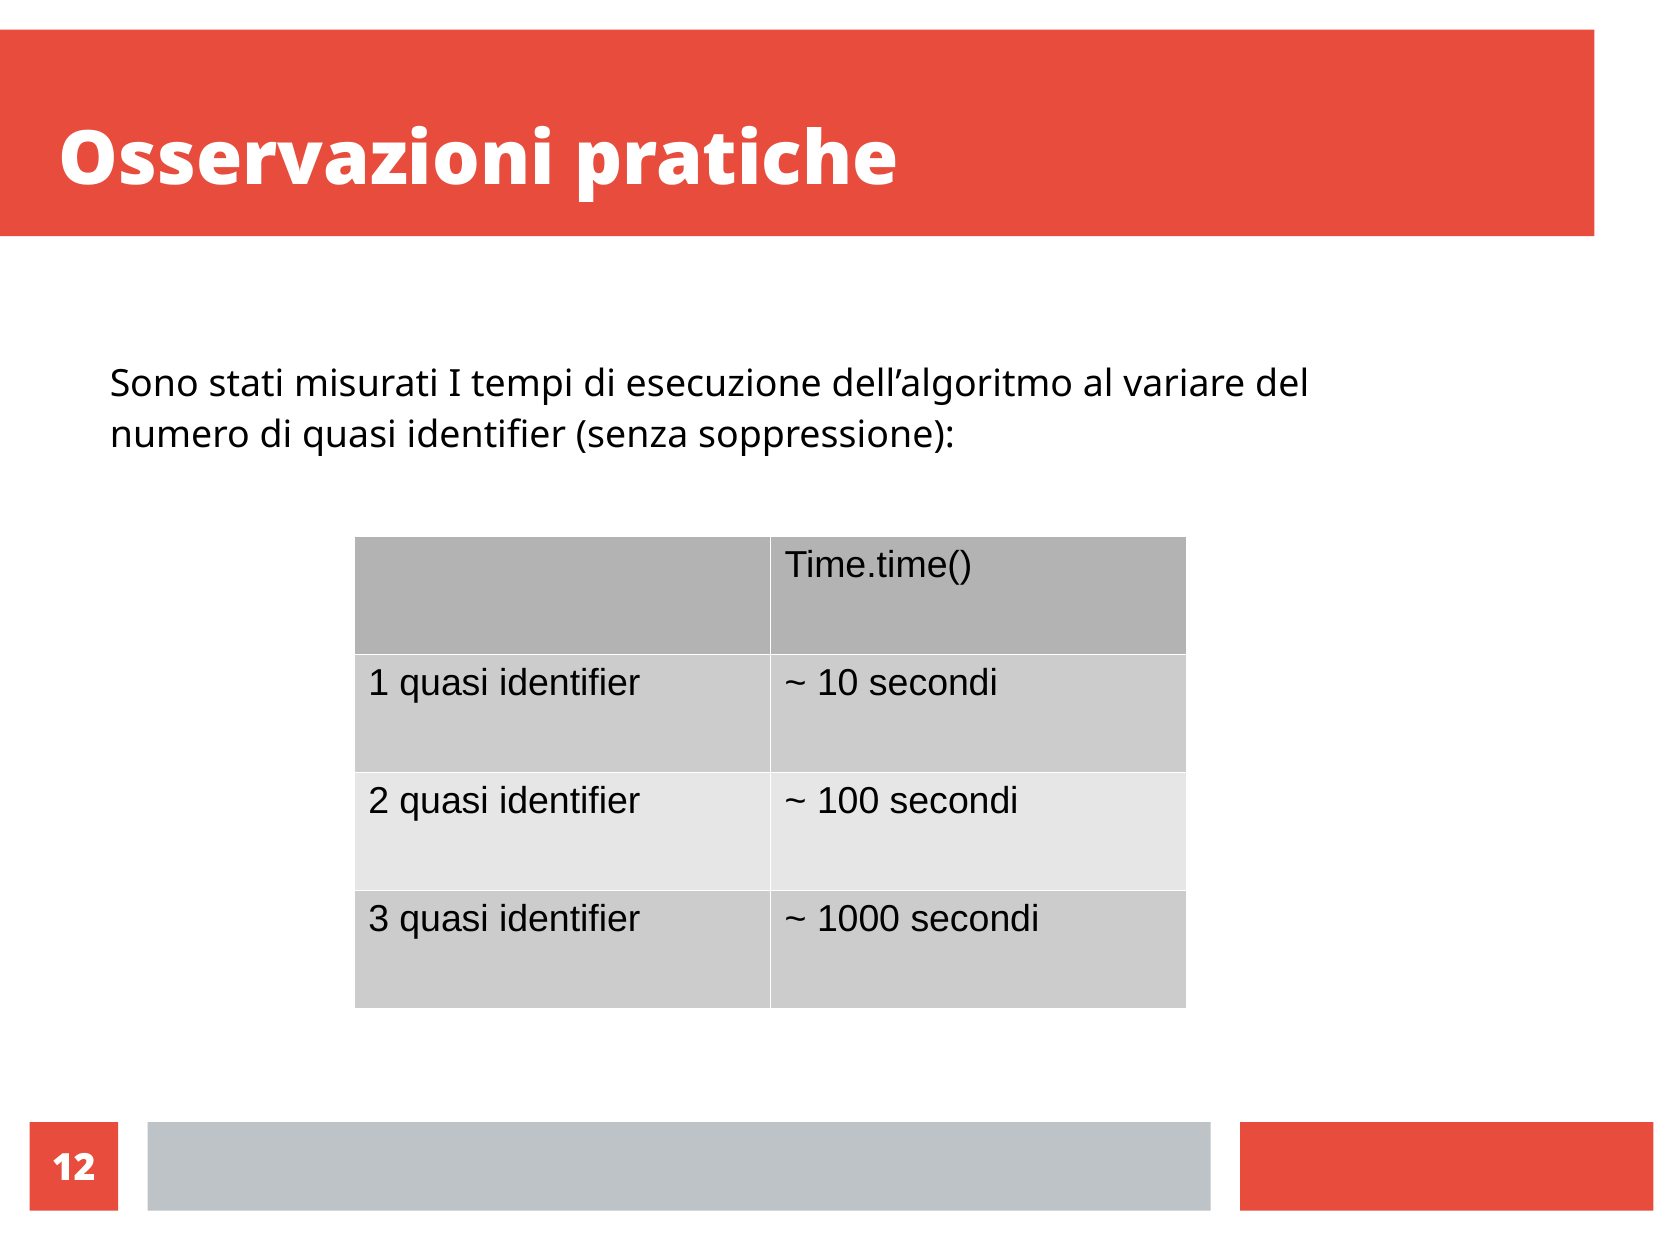

# Osservazioni pratiche
Sono stati misurati I tempi di esecuzione dell’algoritmo al variare del numero di quasi identifier (senza soppressione):
| | Time.time() |
| --- | --- |
| 1 quasi identifier | ~ 10 secondi |
| 2 quasi identifier | ~ 100 secondi |
| 3 quasi identifier | ~ 1000 secondi |
12